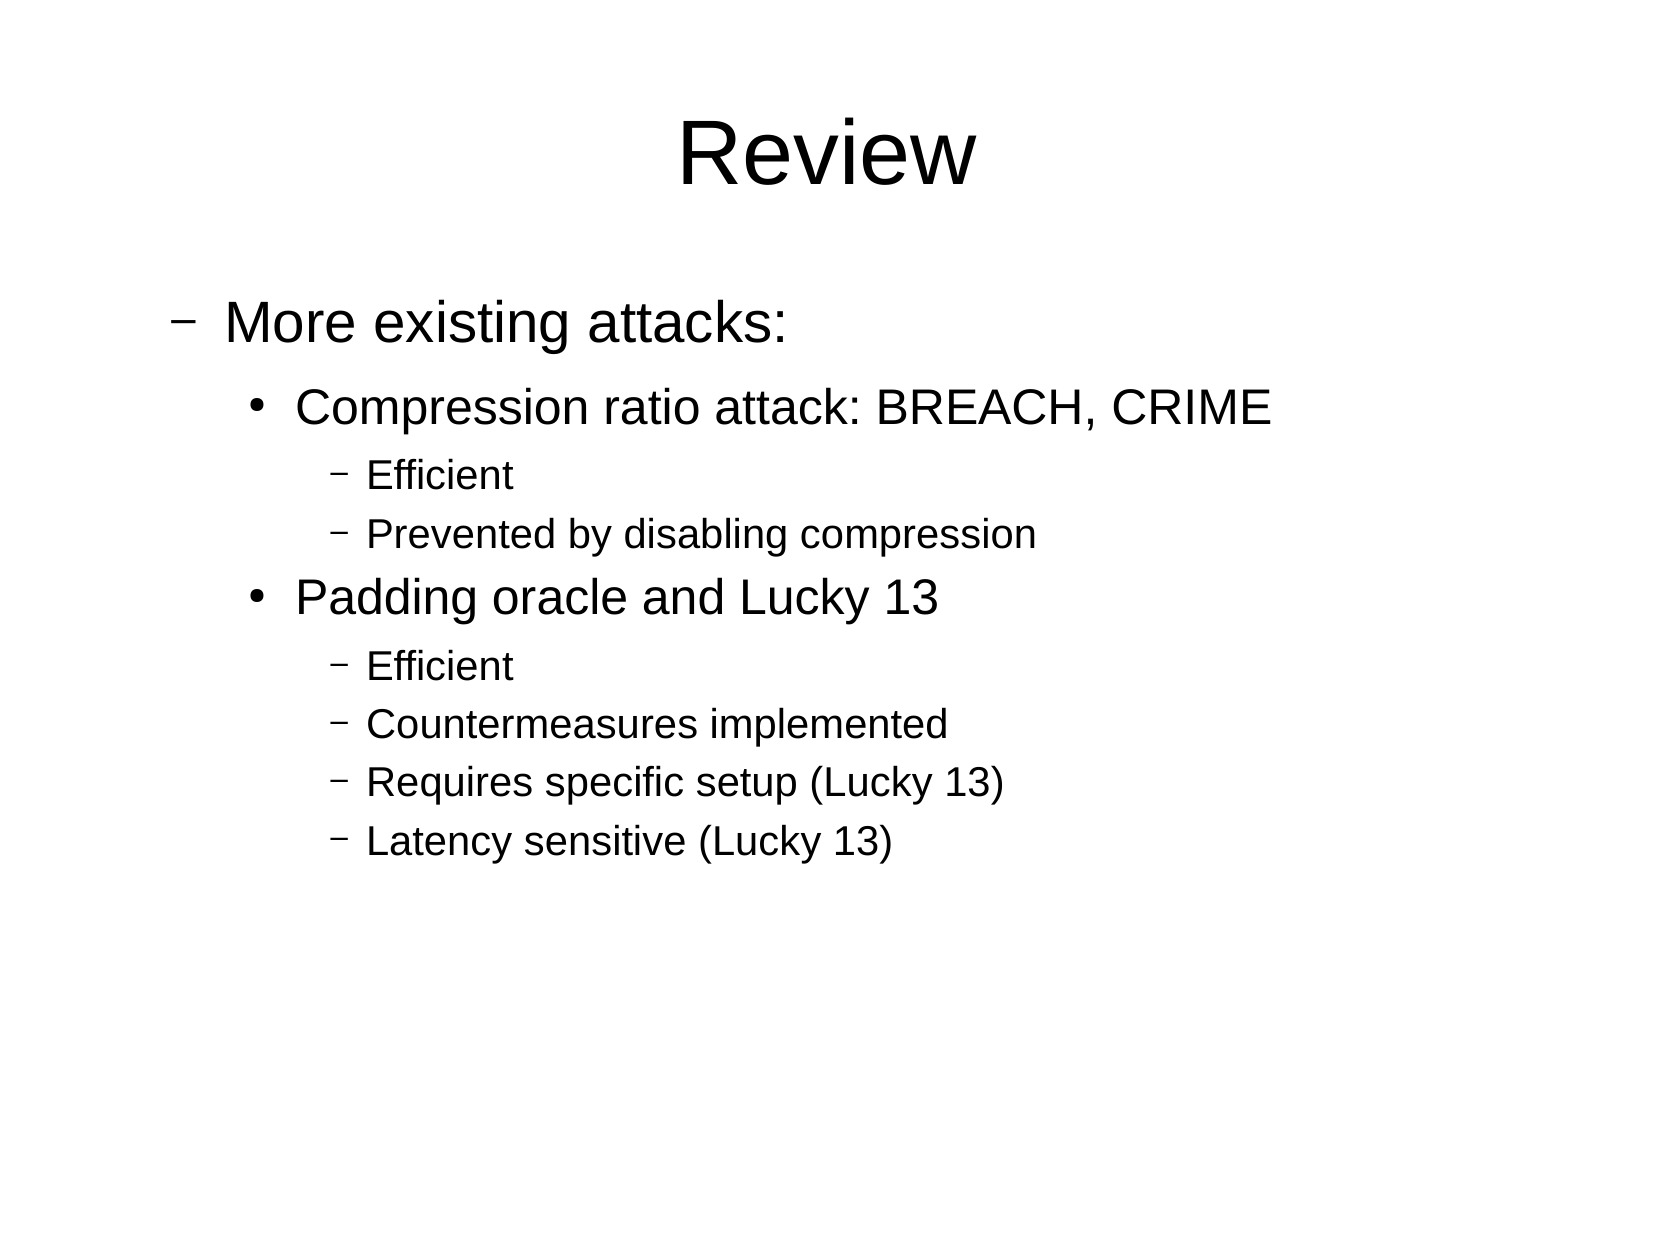

# Review
More existing attacks:
Compression ratio attack: BREACH, CRIME
Efficient
Prevented by disabling compression
Padding oracle and Lucky 13
Efficient
Countermeasures implemented
Requires specific setup (Lucky 13)
Latency sensitive (Lucky 13)